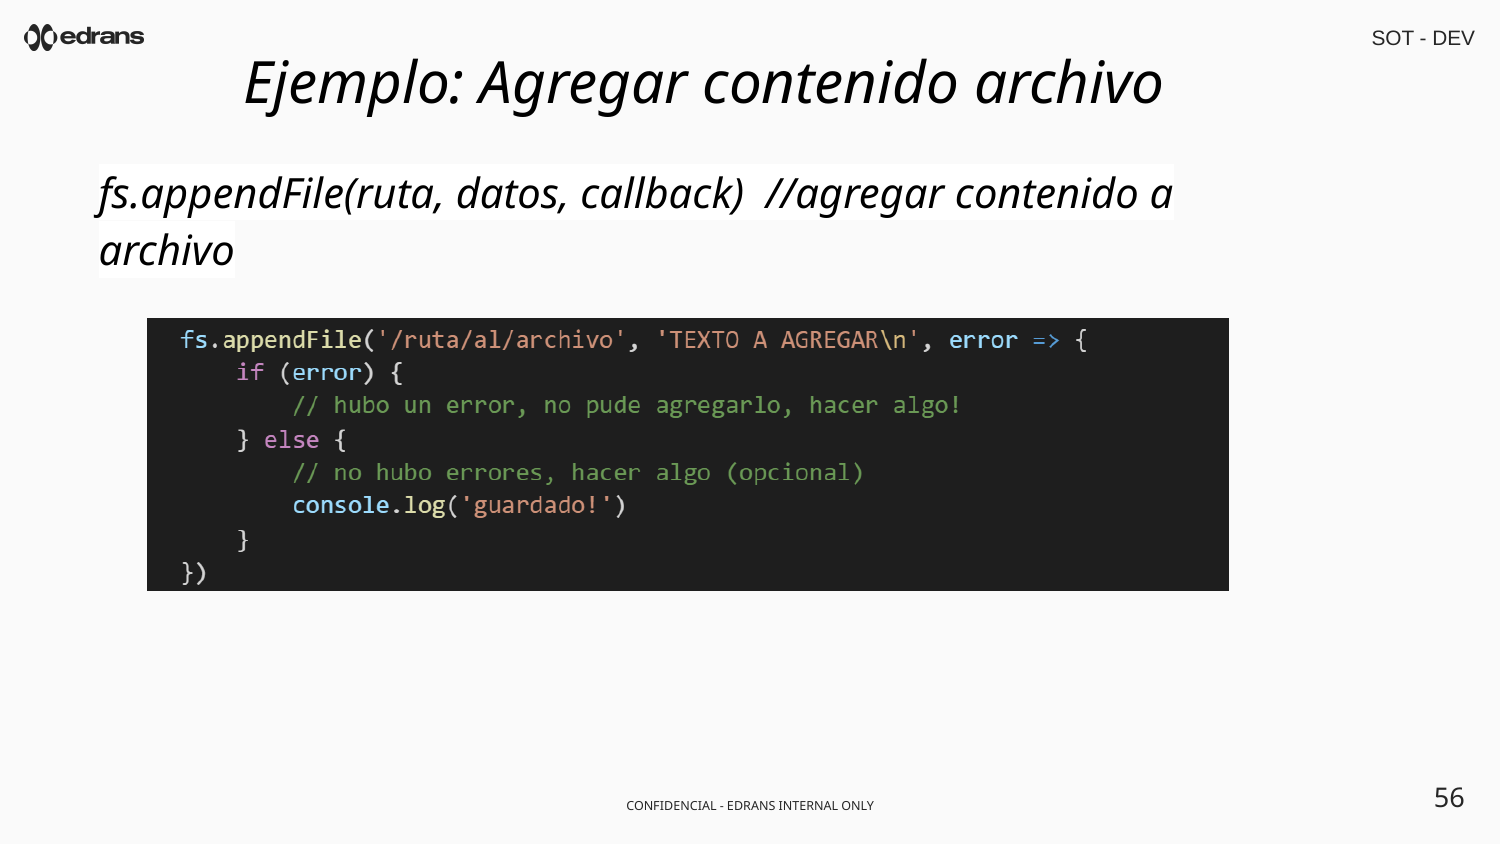

SOT - DEV
Ejemplo: Agregar contenido archivo
fs.appendFile(ruta, datos, callback) //agregar contenido a archivo
CONFIDENCIAL - EDRANS INTERNAL ONLY